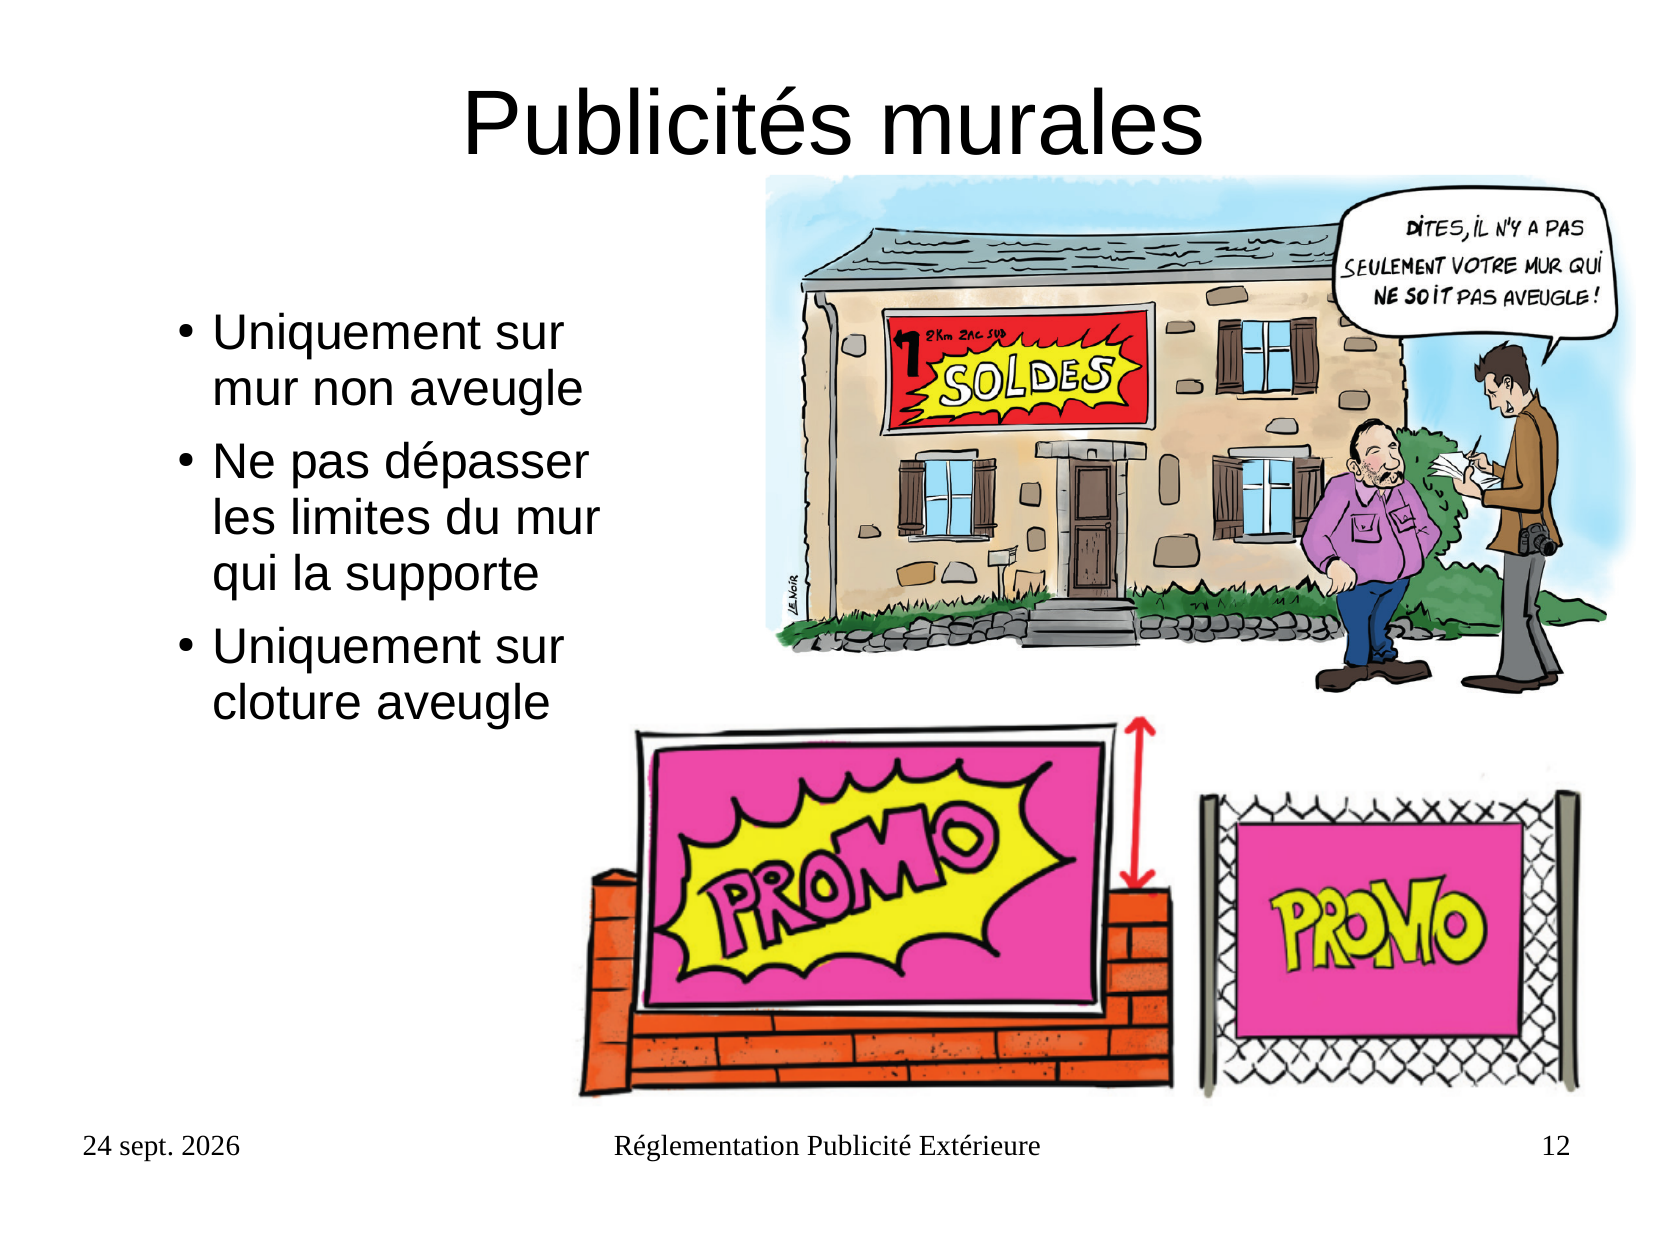

# Publicités murales
Uniquement sur mur non aveugle
Ne pas dépasser les limites du mur qui la supporte
Uniquement sur cloture aveugle
Réglementation Publicité Extérieure
12